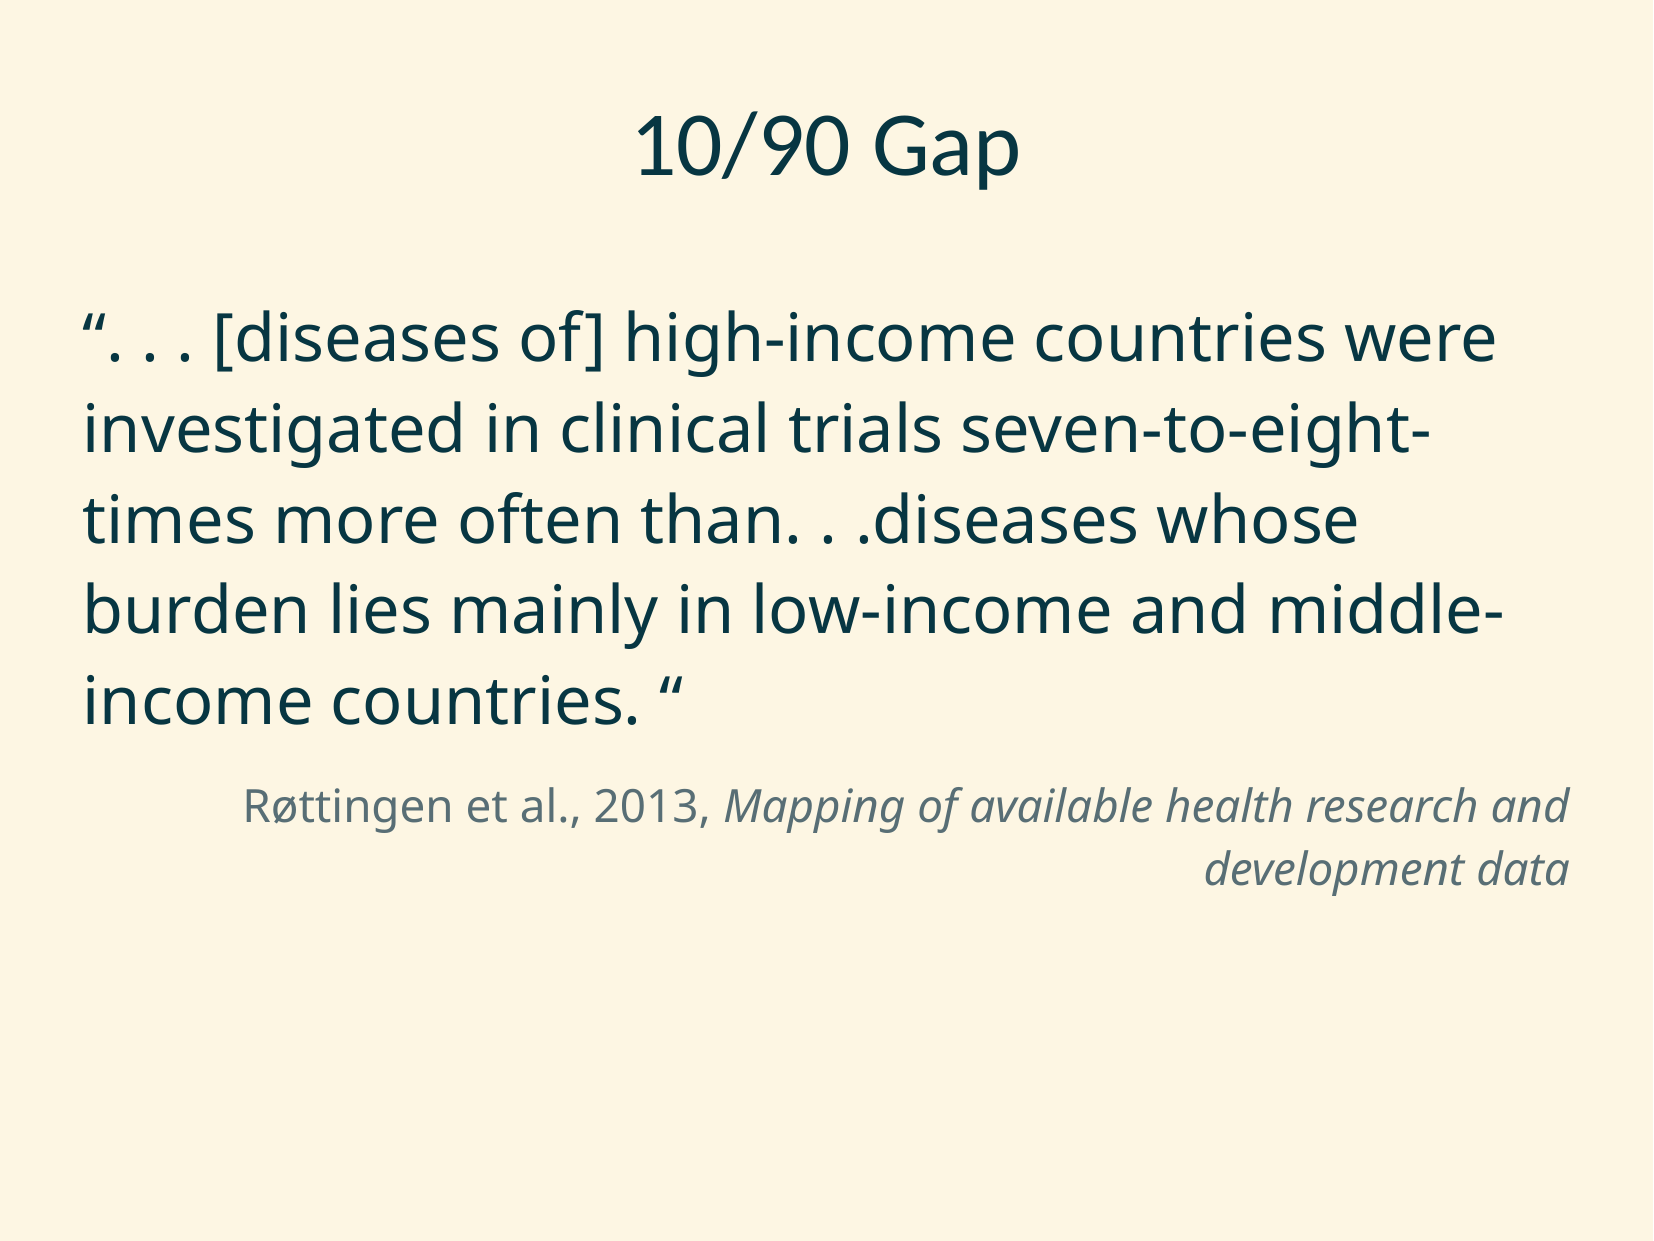

# 10/90 Gap
“. . . [diseases of] high-income countries were investigated in clinical trials seven-to-eight-times more often than. . .diseases whose burden lies mainly in low-income and middle-income countries. “
Røttingen et al., 2013, Mapping of available health research and development data